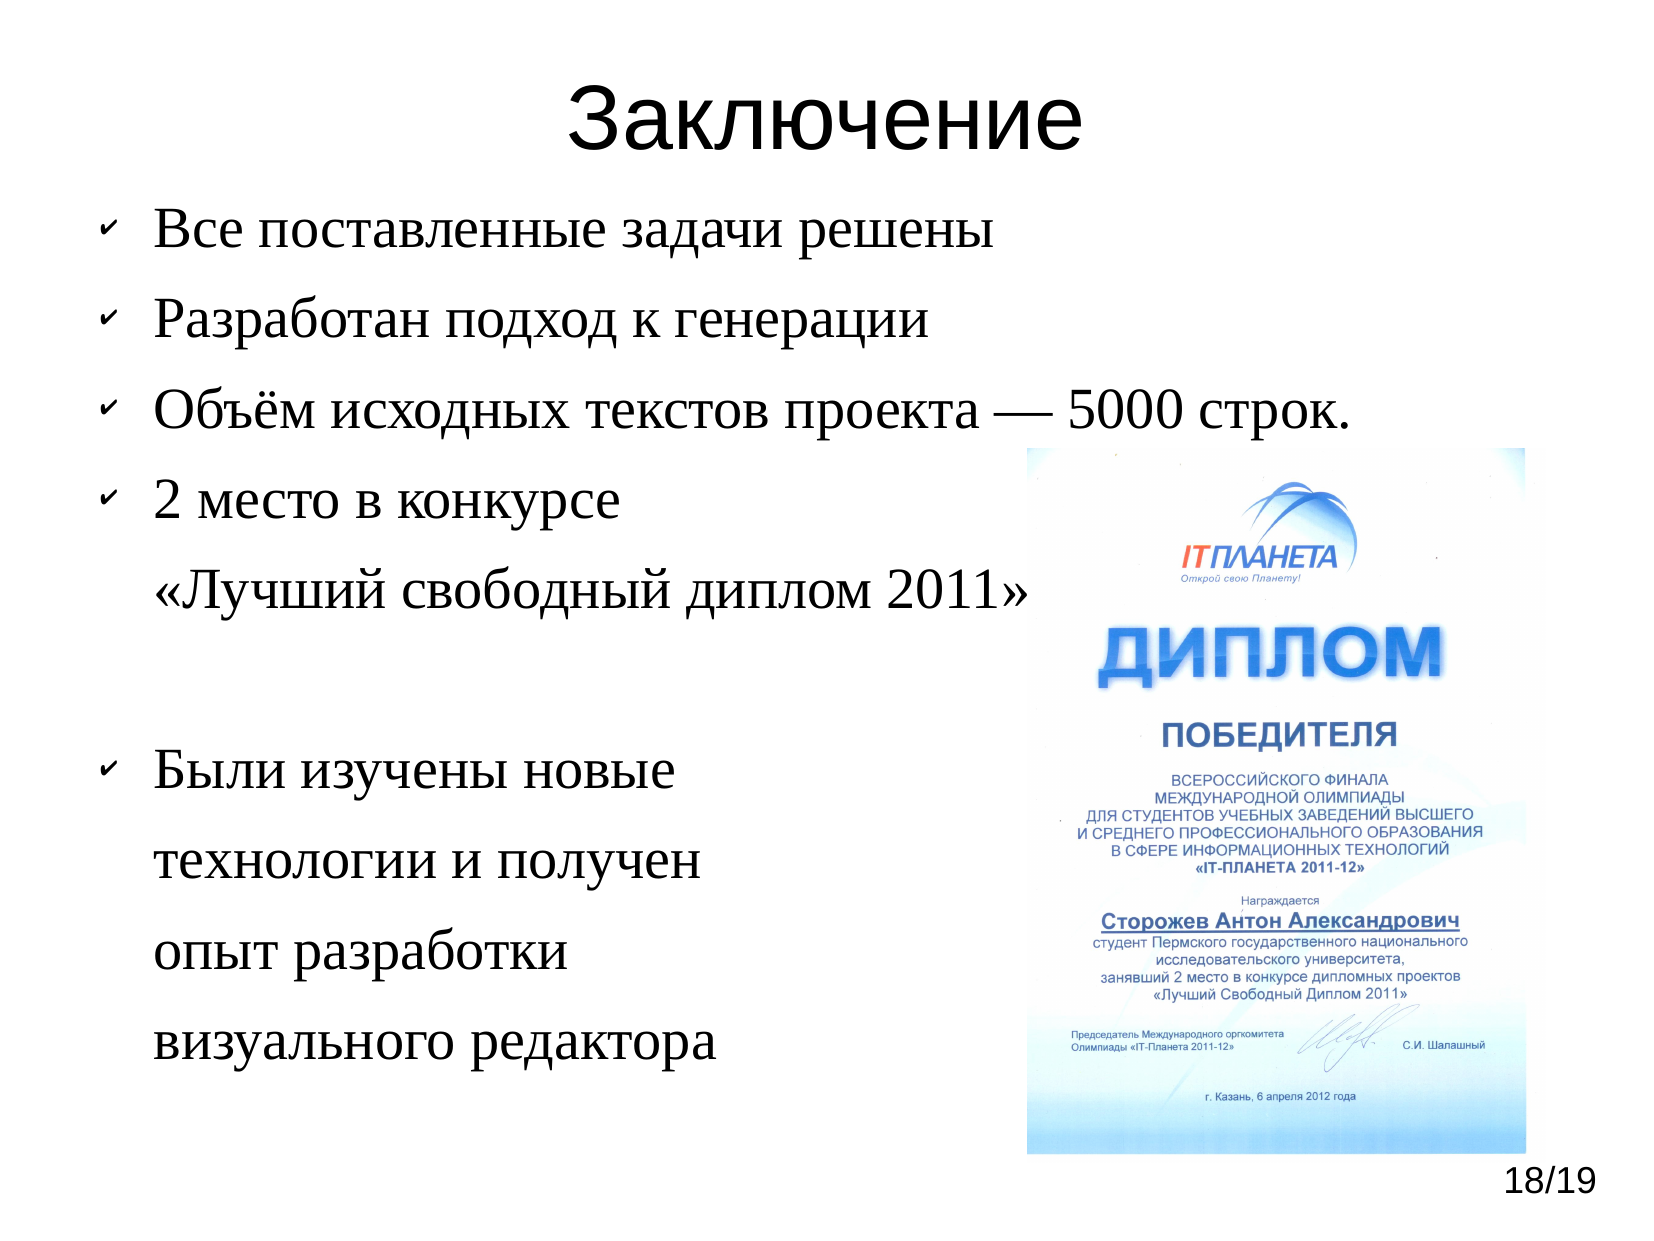

# Заключение
Все поставленные задачи решены
Разработан подход к генерации
Объём исходных текстов проекта — 5000 строк.
2 место в конкурсе
«Лучший свободный диплом 2011»
Были изучены новые
технологии и получен
опыт разработки
визуального редактора